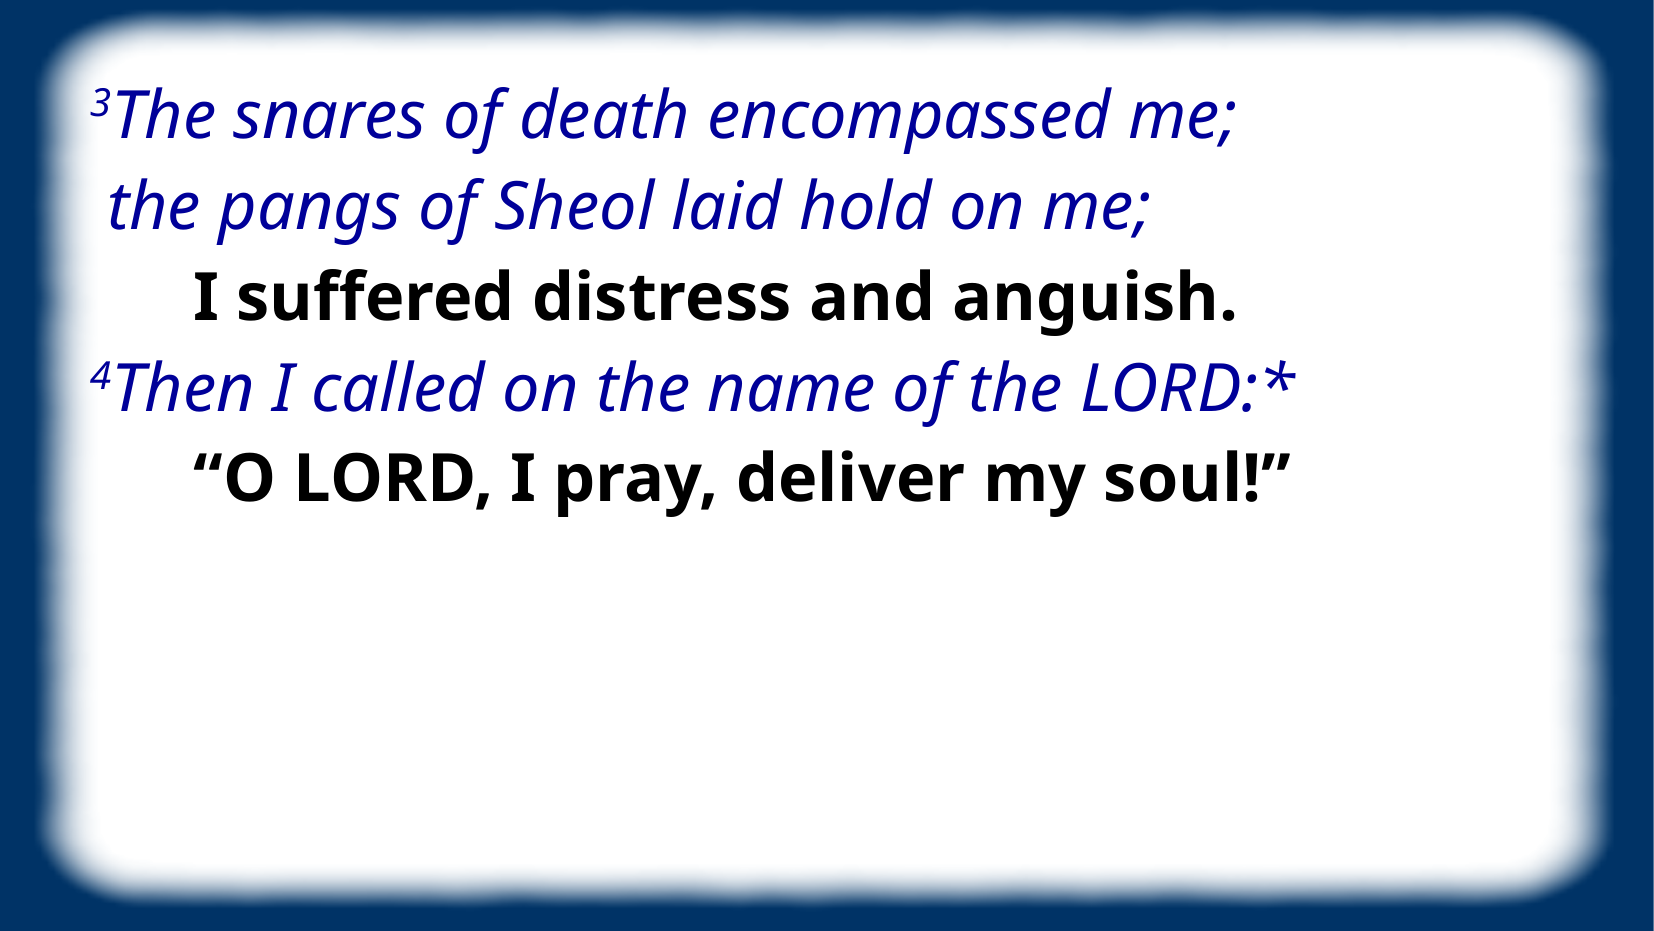

3The snares of death encompassed me;
 the pangs of Sheol laid hold on me;
 I suffered distress and anguish.
4Then I called on the name of the LORD:*
 “O LORD, I pray, deliver my soul!”